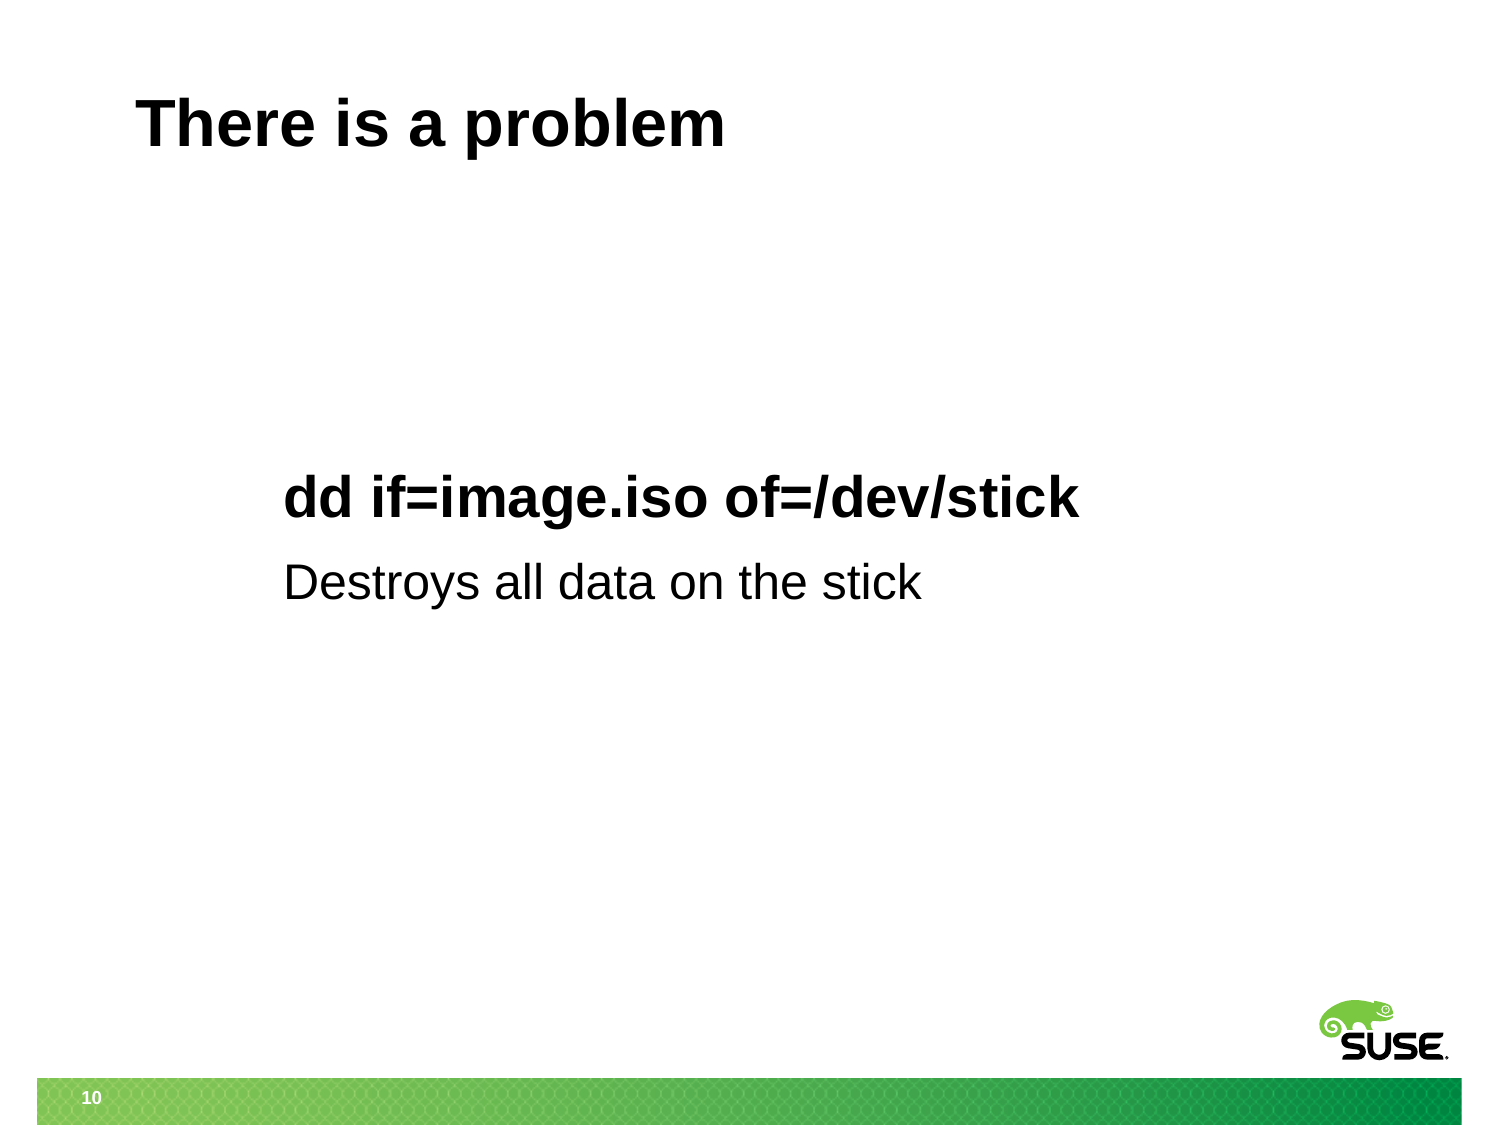

# There is a problem
dd if=image.iso of=/dev/stick
Destroys all data on the stick